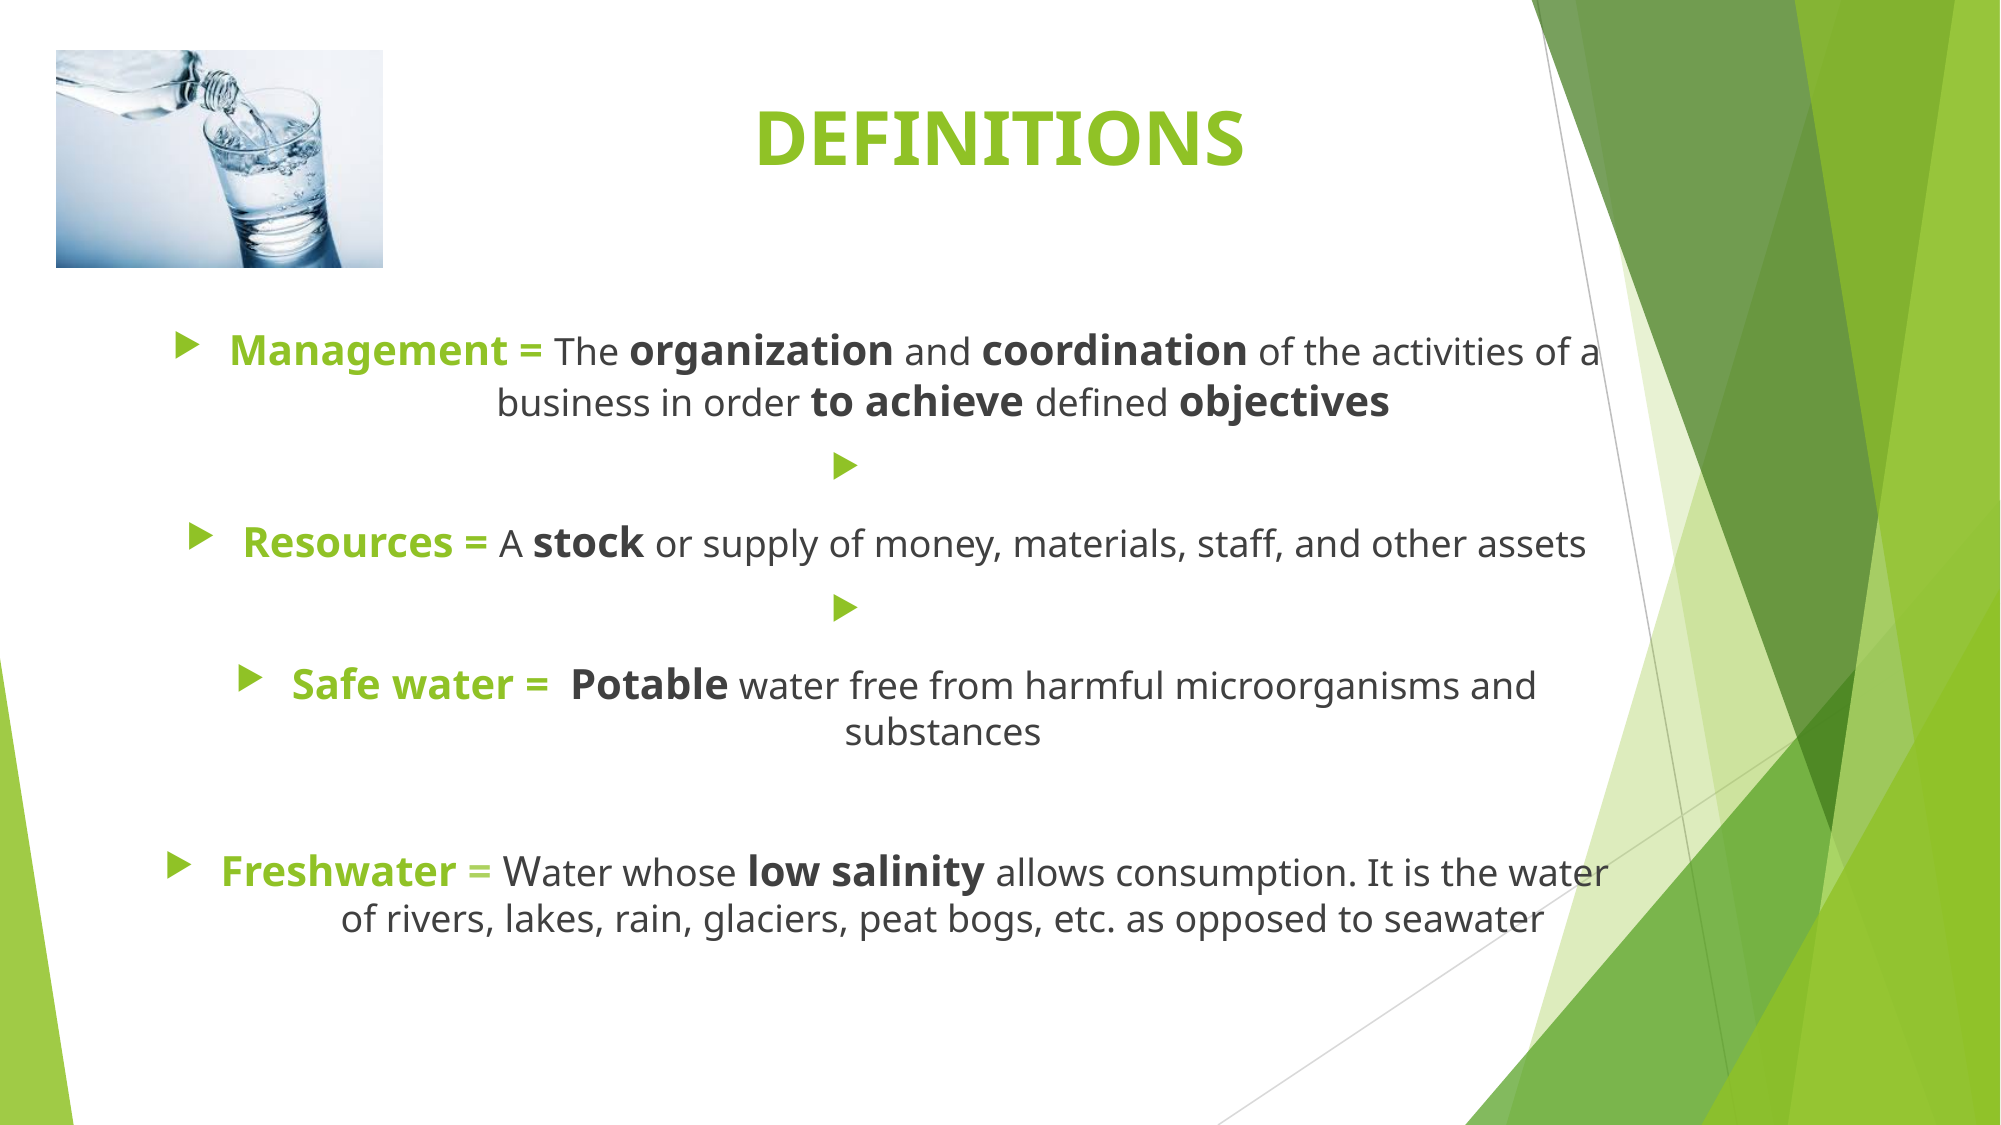

# DEFINITIONS
Management = The organization and coordination of the activities of a business in order to achieve defined objectives
Resources = A stock or supply of money, materials, staff, and other assets
Safe water =  Potable water free from harmful microorganisms and substances
Freshwater = Water whose low salinity allows consumption. It is the water of rivers, lakes, rain, glaciers, peat bogs, etc. as opposed to seawater